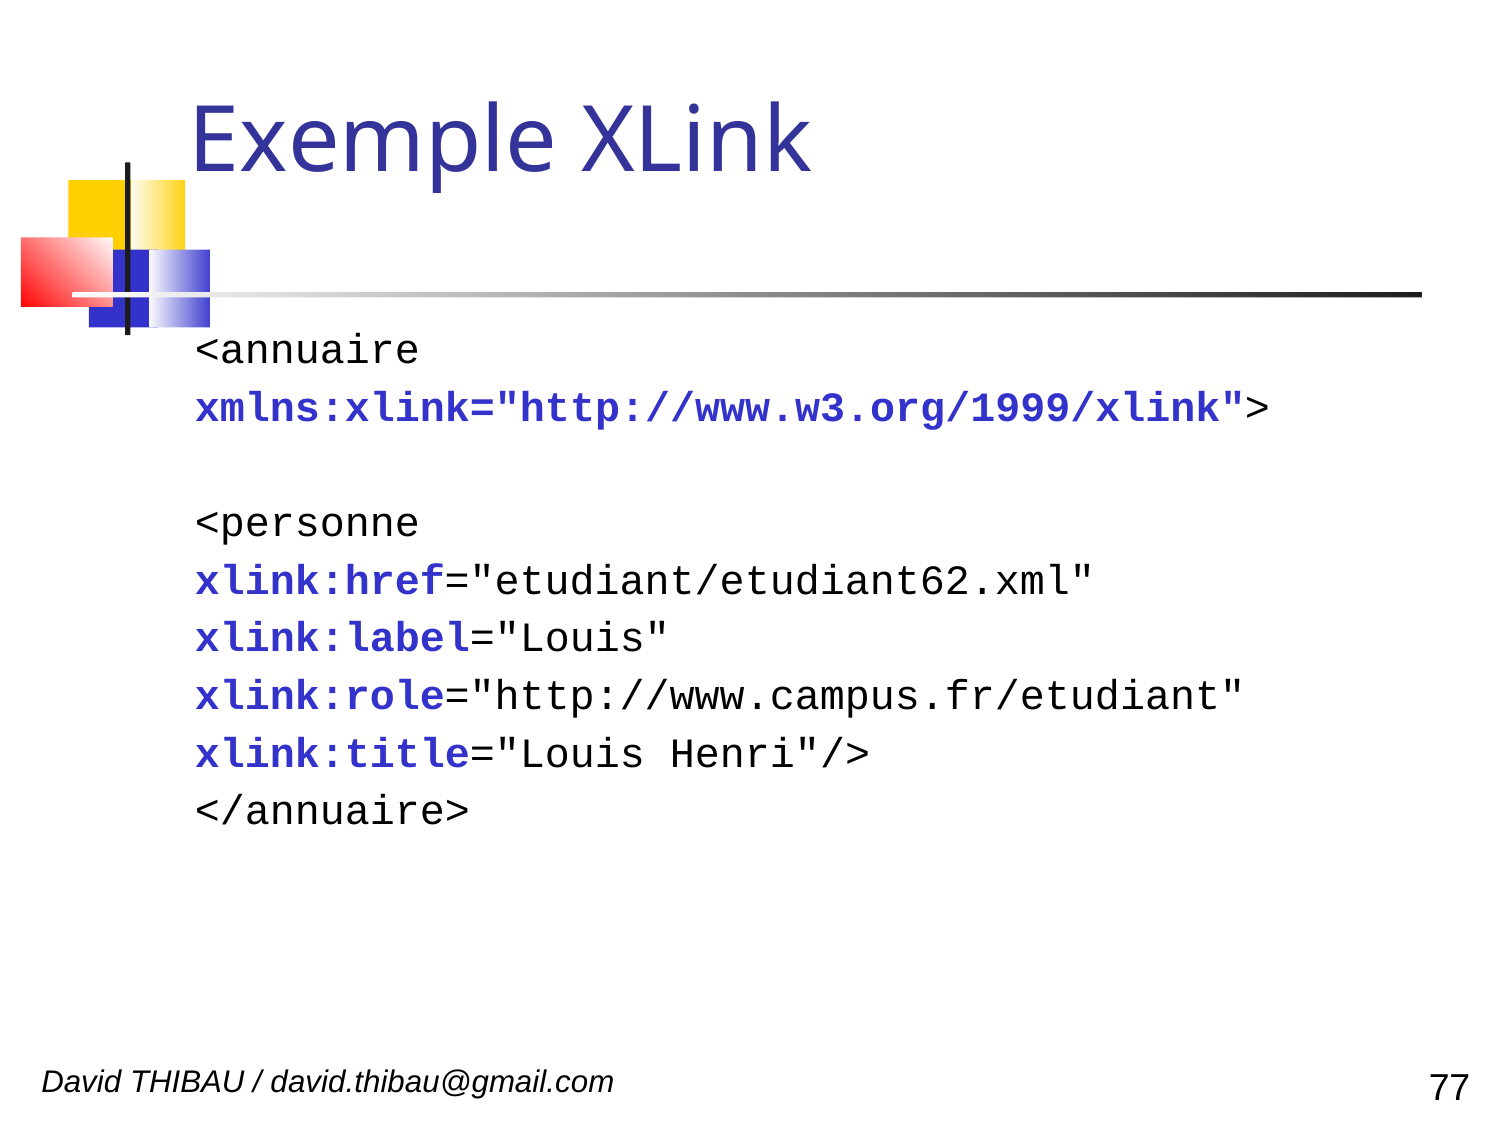

# Exemple XLink
<annuaire
xmlns:xlink="http://www.w3.org/1999/xlink">
<personne
xlink:href="etudiant/etudiant62.xml"
xlink:label="Louis"
xlink:role="http://www.campus.fr/etudiant"
xlink:title="Louis Henri"/>
</annuaire>